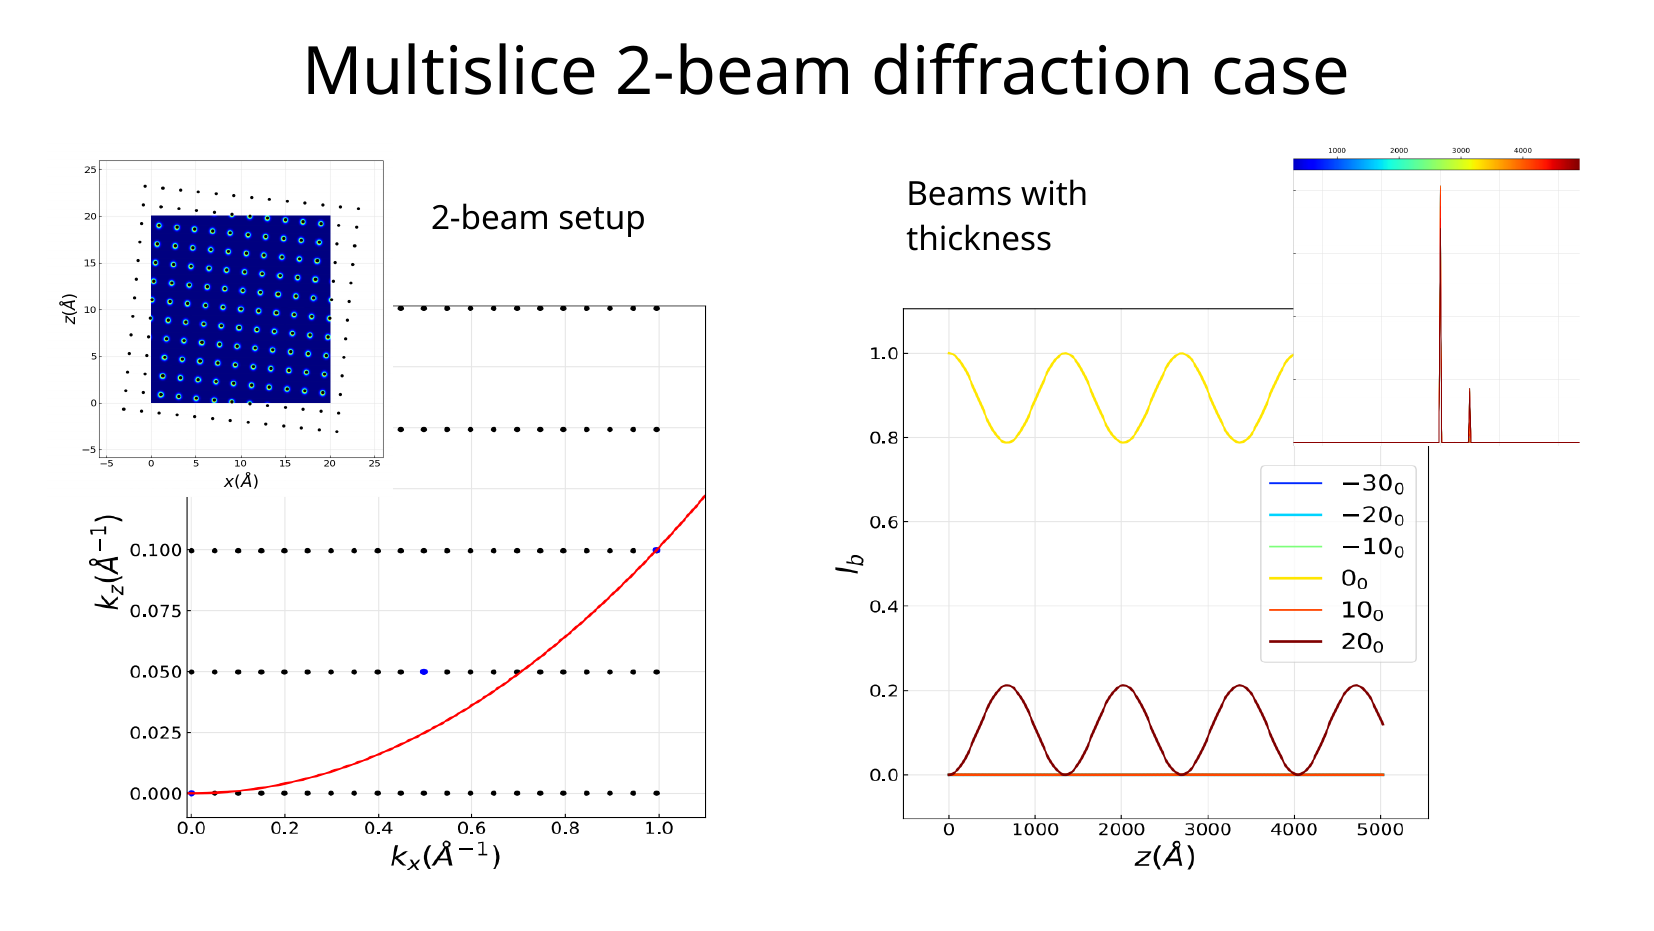

# Multislice 2-beam diffraction case
Beams with thickness
2-beam setup